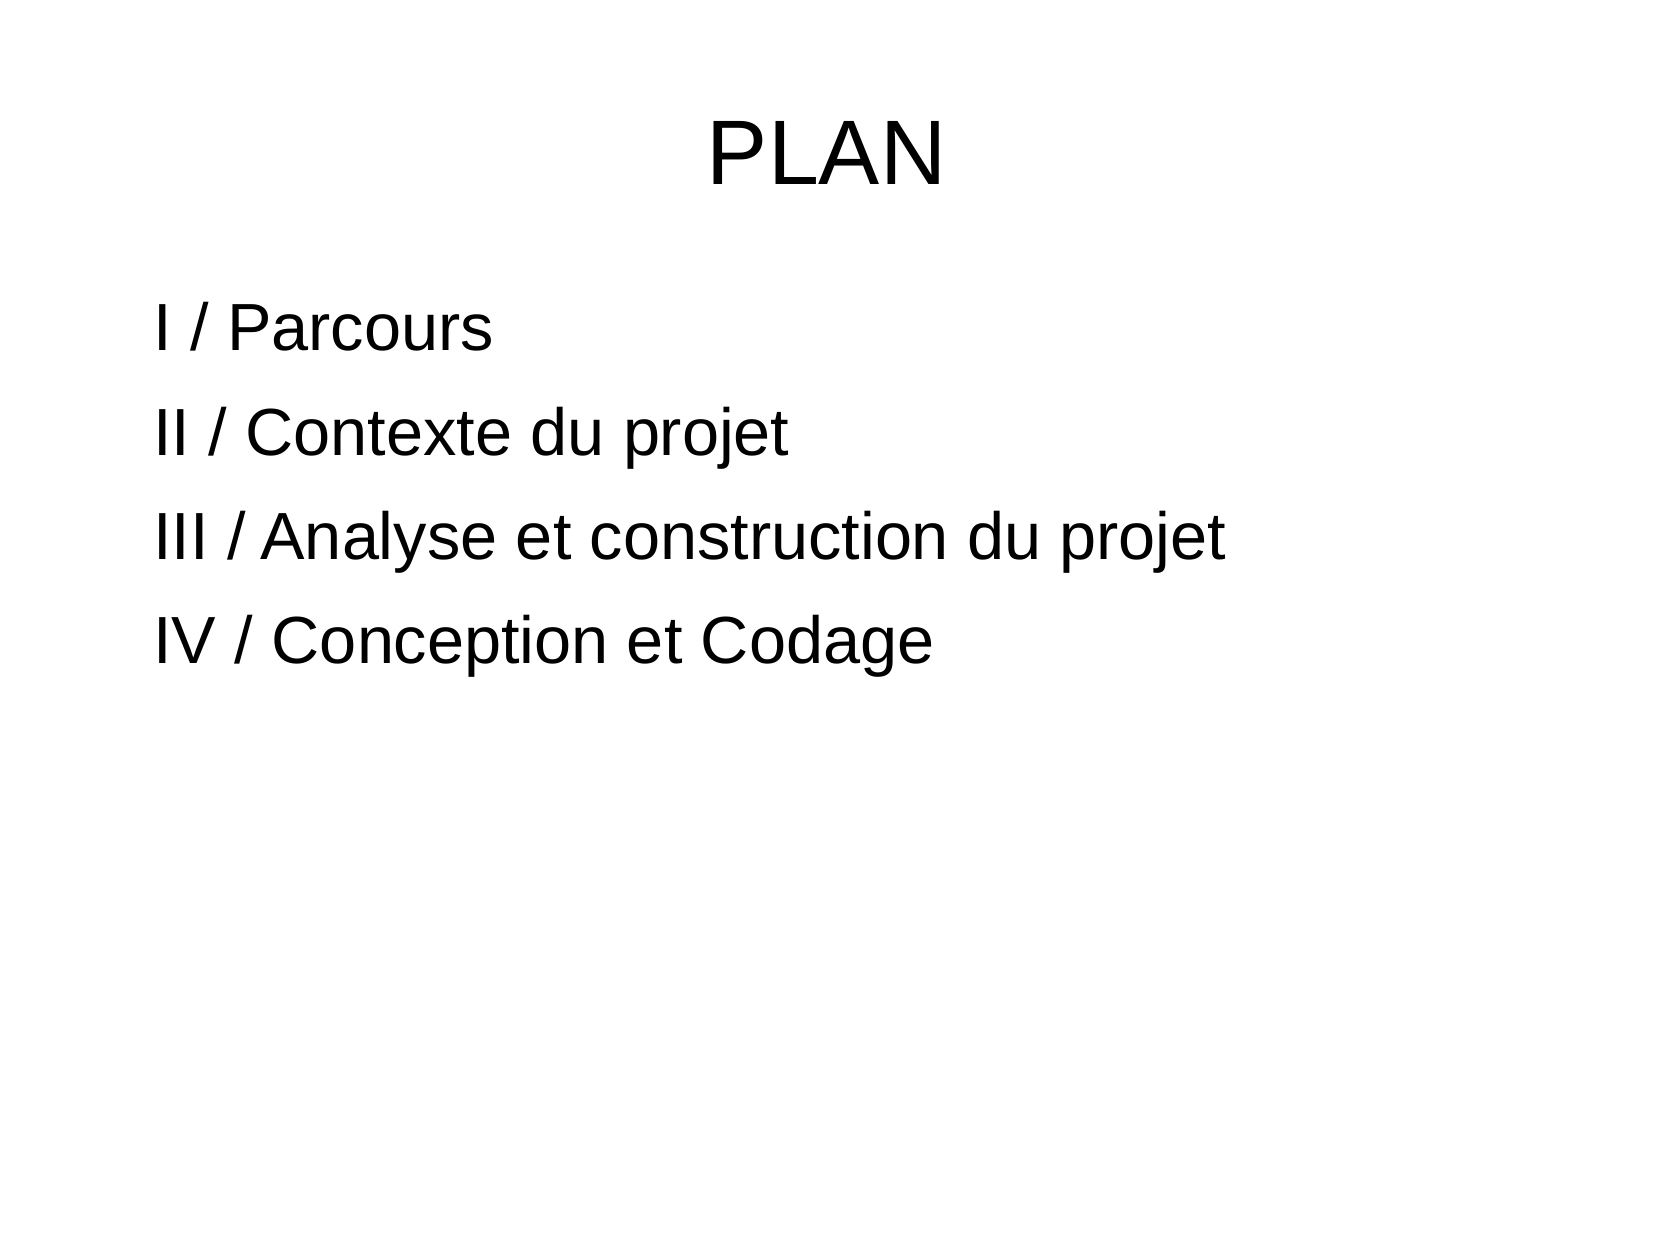

# PLAN
I / Parcours
II / Contexte du projet
III / Analyse et construction du projet
IV / Conception et Codage